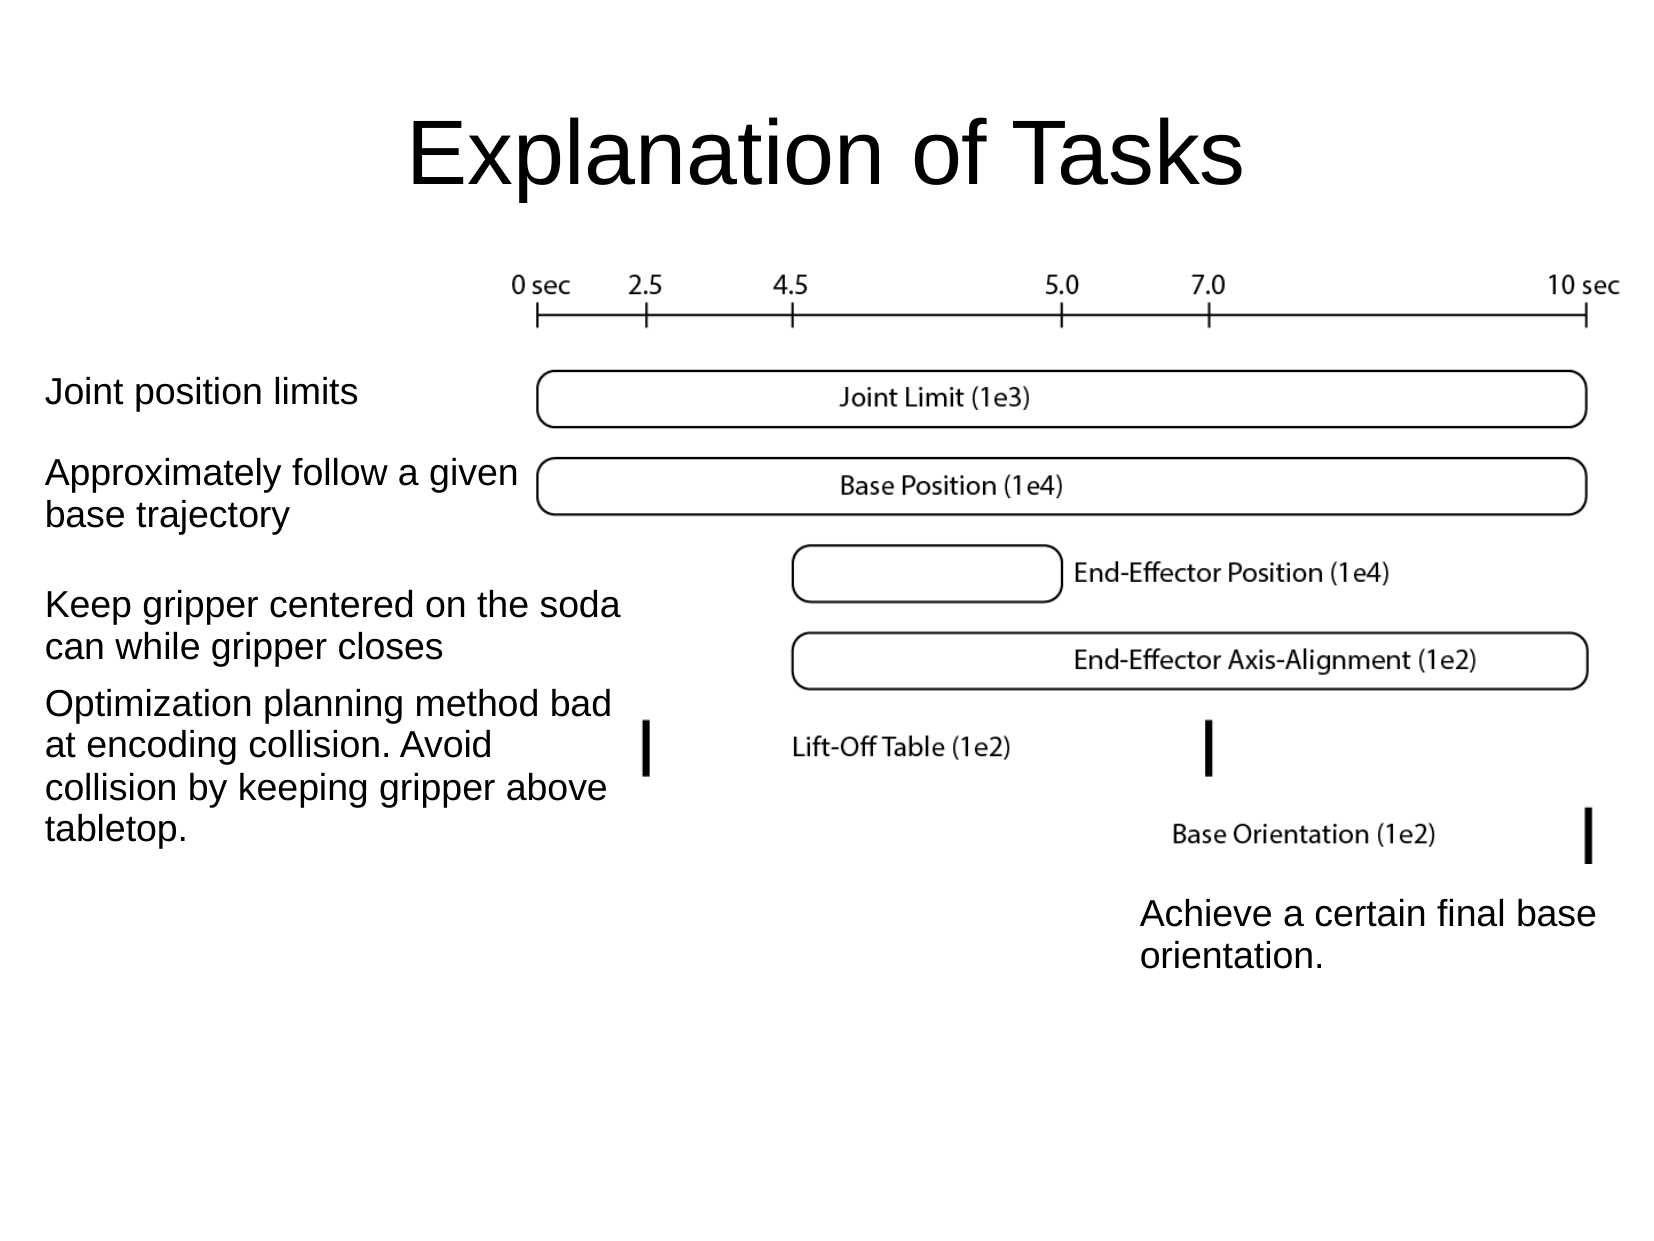

# Explanation of Tasks
Joint position limits
Approximately follow a given base trajectory
Keep gripper centered on the soda can while gripper closes
Optimization planning method bad at encoding collision. Avoid collision by keeping gripper above tabletop.
Achieve a certain final base orientation.